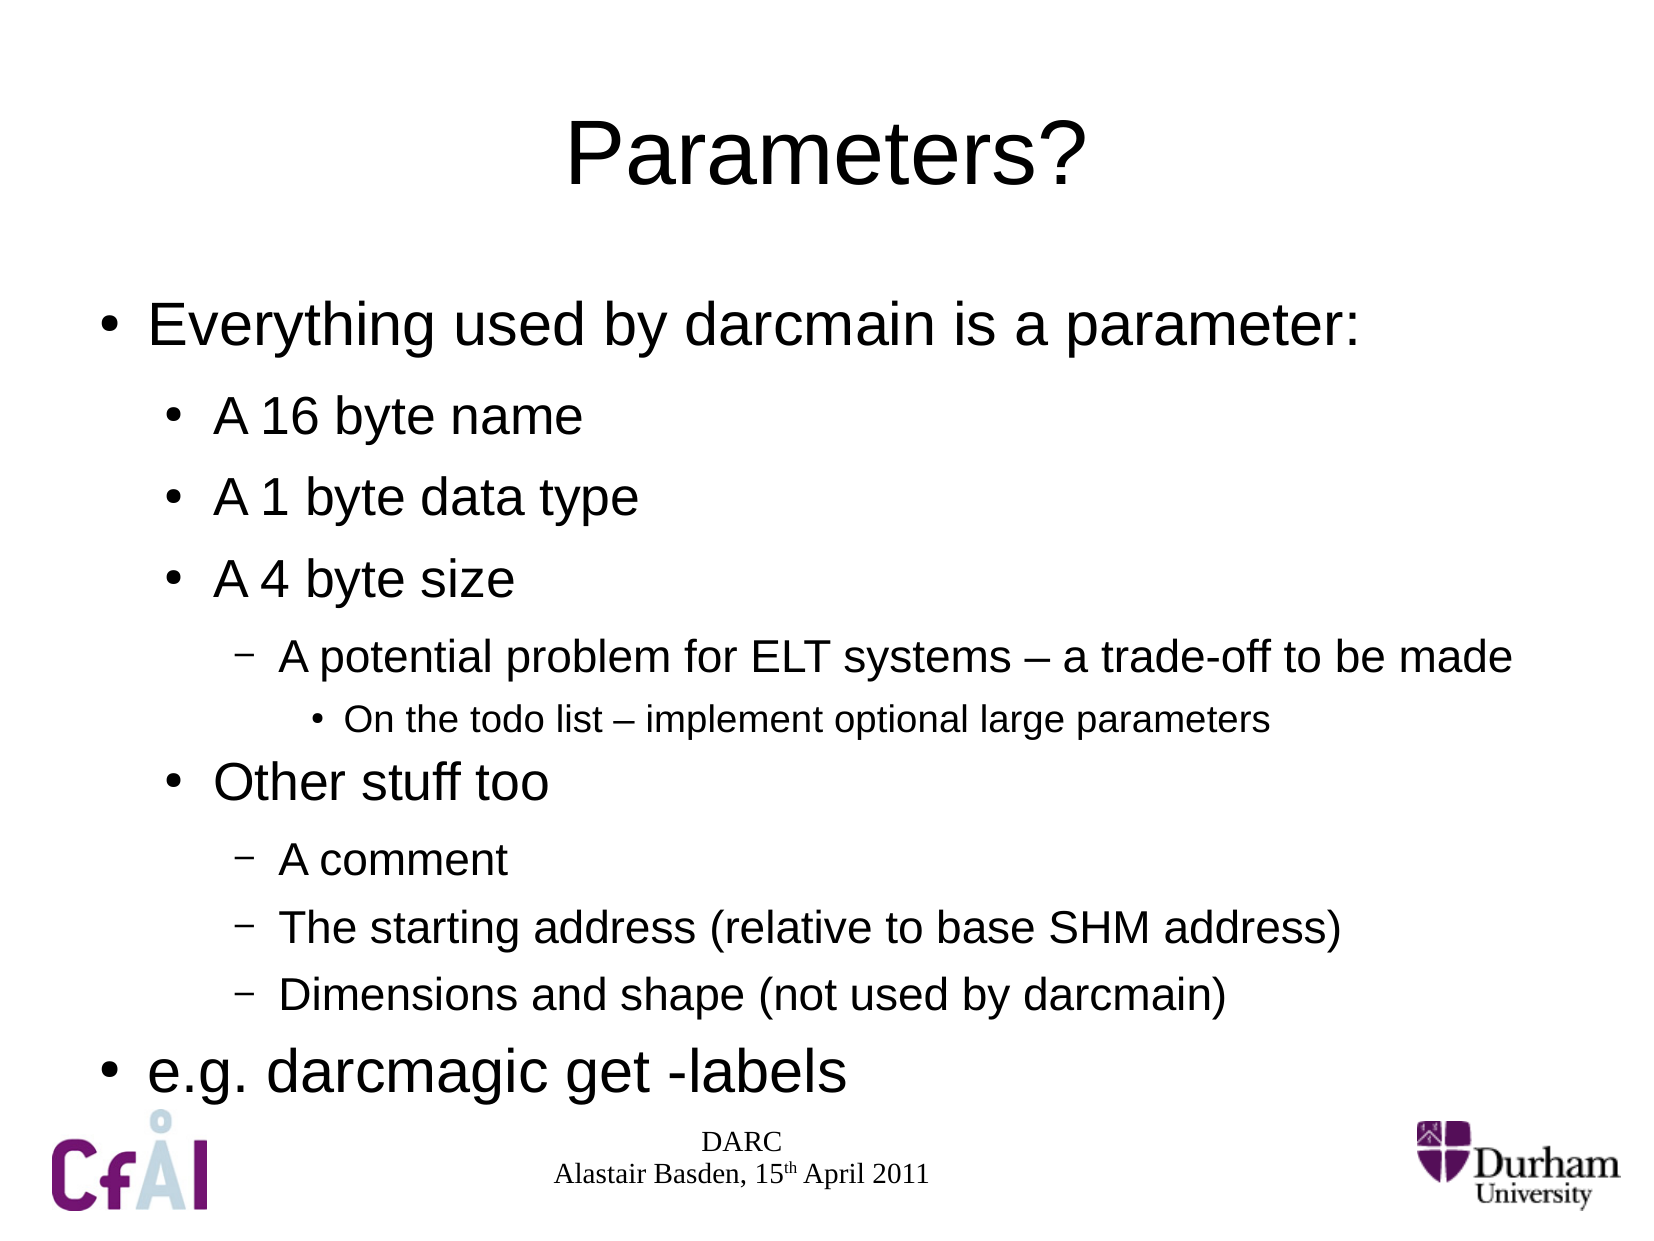

# Parameters?
Everything used by darcmain is a parameter:
A 16 byte name
A 1 byte data type
A 4 byte size
A potential problem for ELT systems – a trade-off to be made
On the todo list – implement optional large parameters
Other stuff too
A comment
The starting address (relative to base SHM address)
Dimensions and shape (not used by darcmain)
e.g. darcmagic get -labels